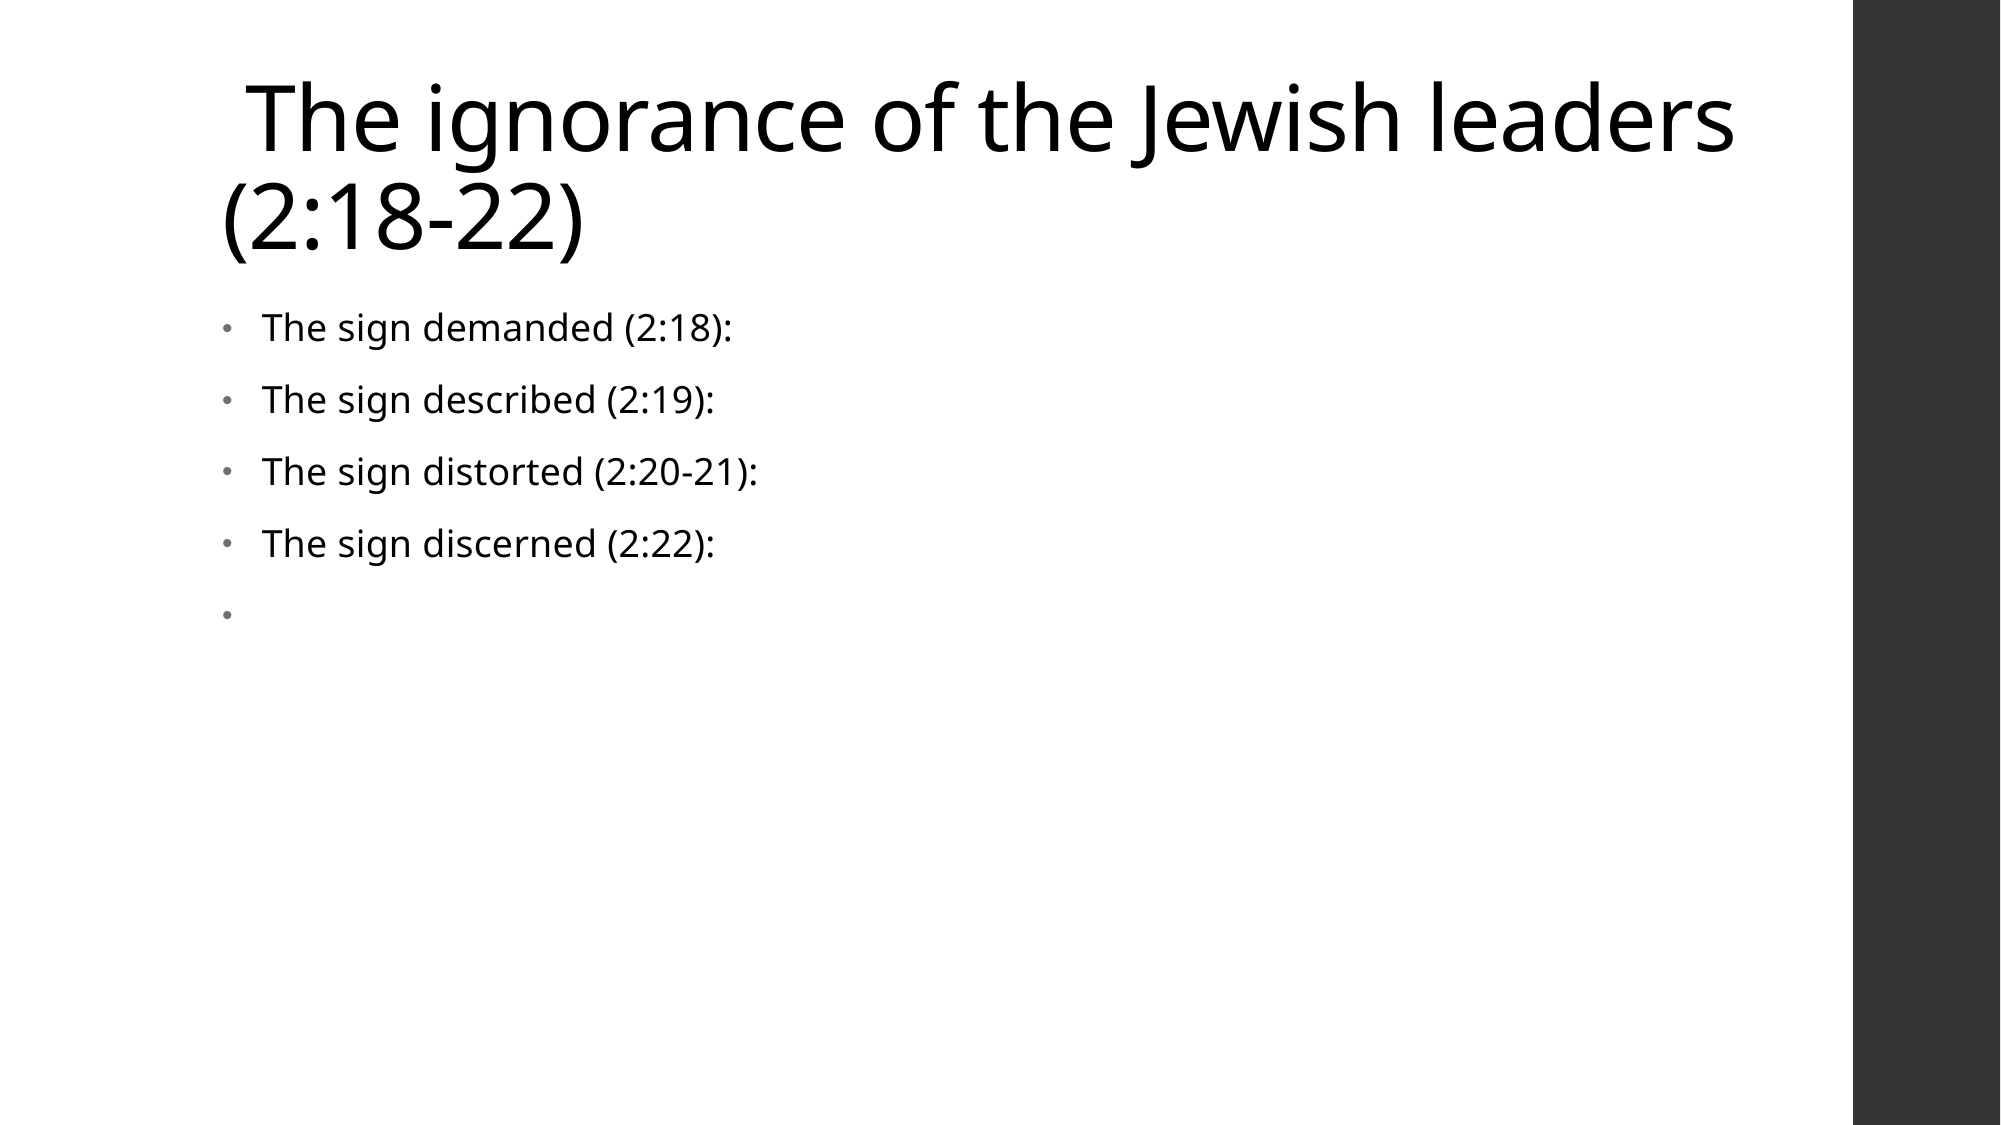

# The ignorance of the Jewish leaders (2:18-22)
 The sign demanded (2:18):
 The sign described (2:19):
 The sign distorted (2:20-21):
 The sign discerned (2:22):